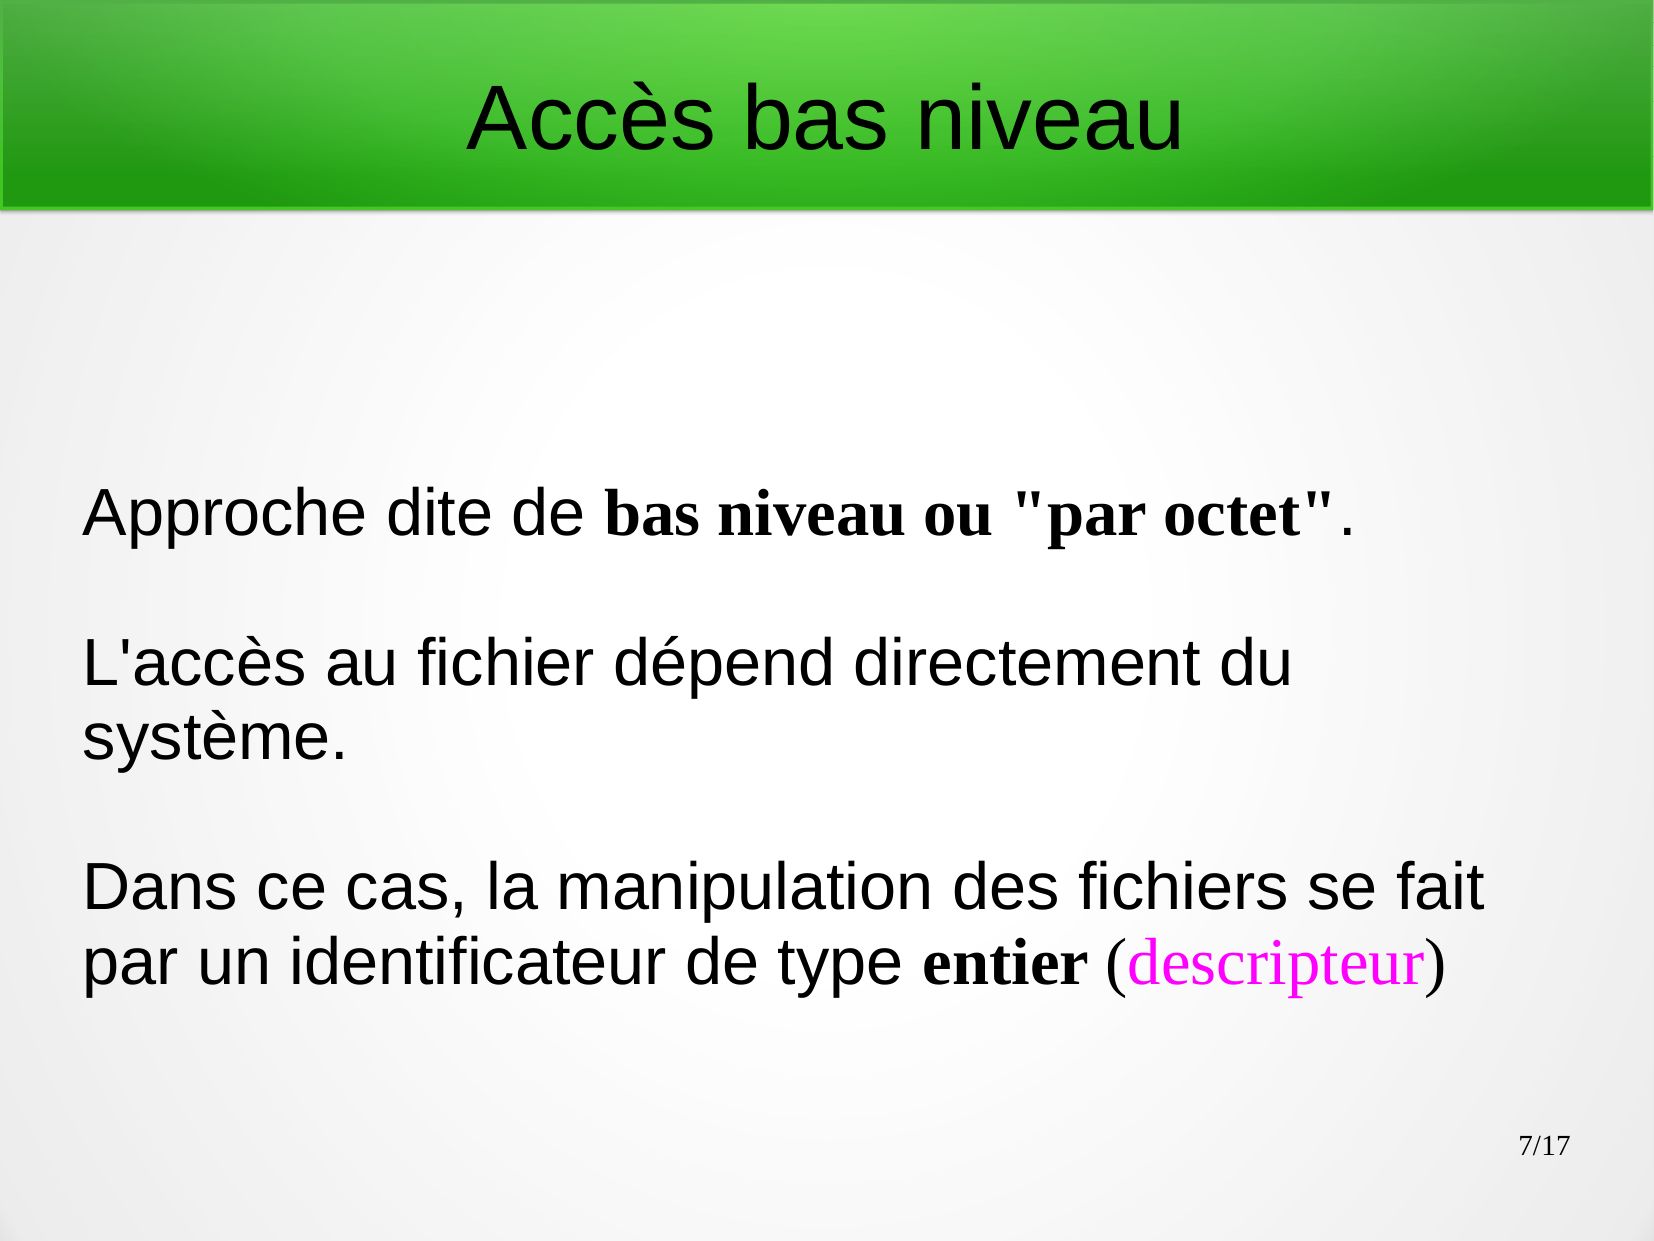

# Accès bas niveau
Approche dite de bas niveau ou "par octet".
L'accès au fichier dépend directement du système.
Dans ce cas, la manipulation des fichiers se fait par un identificateur de type entier (descripteur)
7